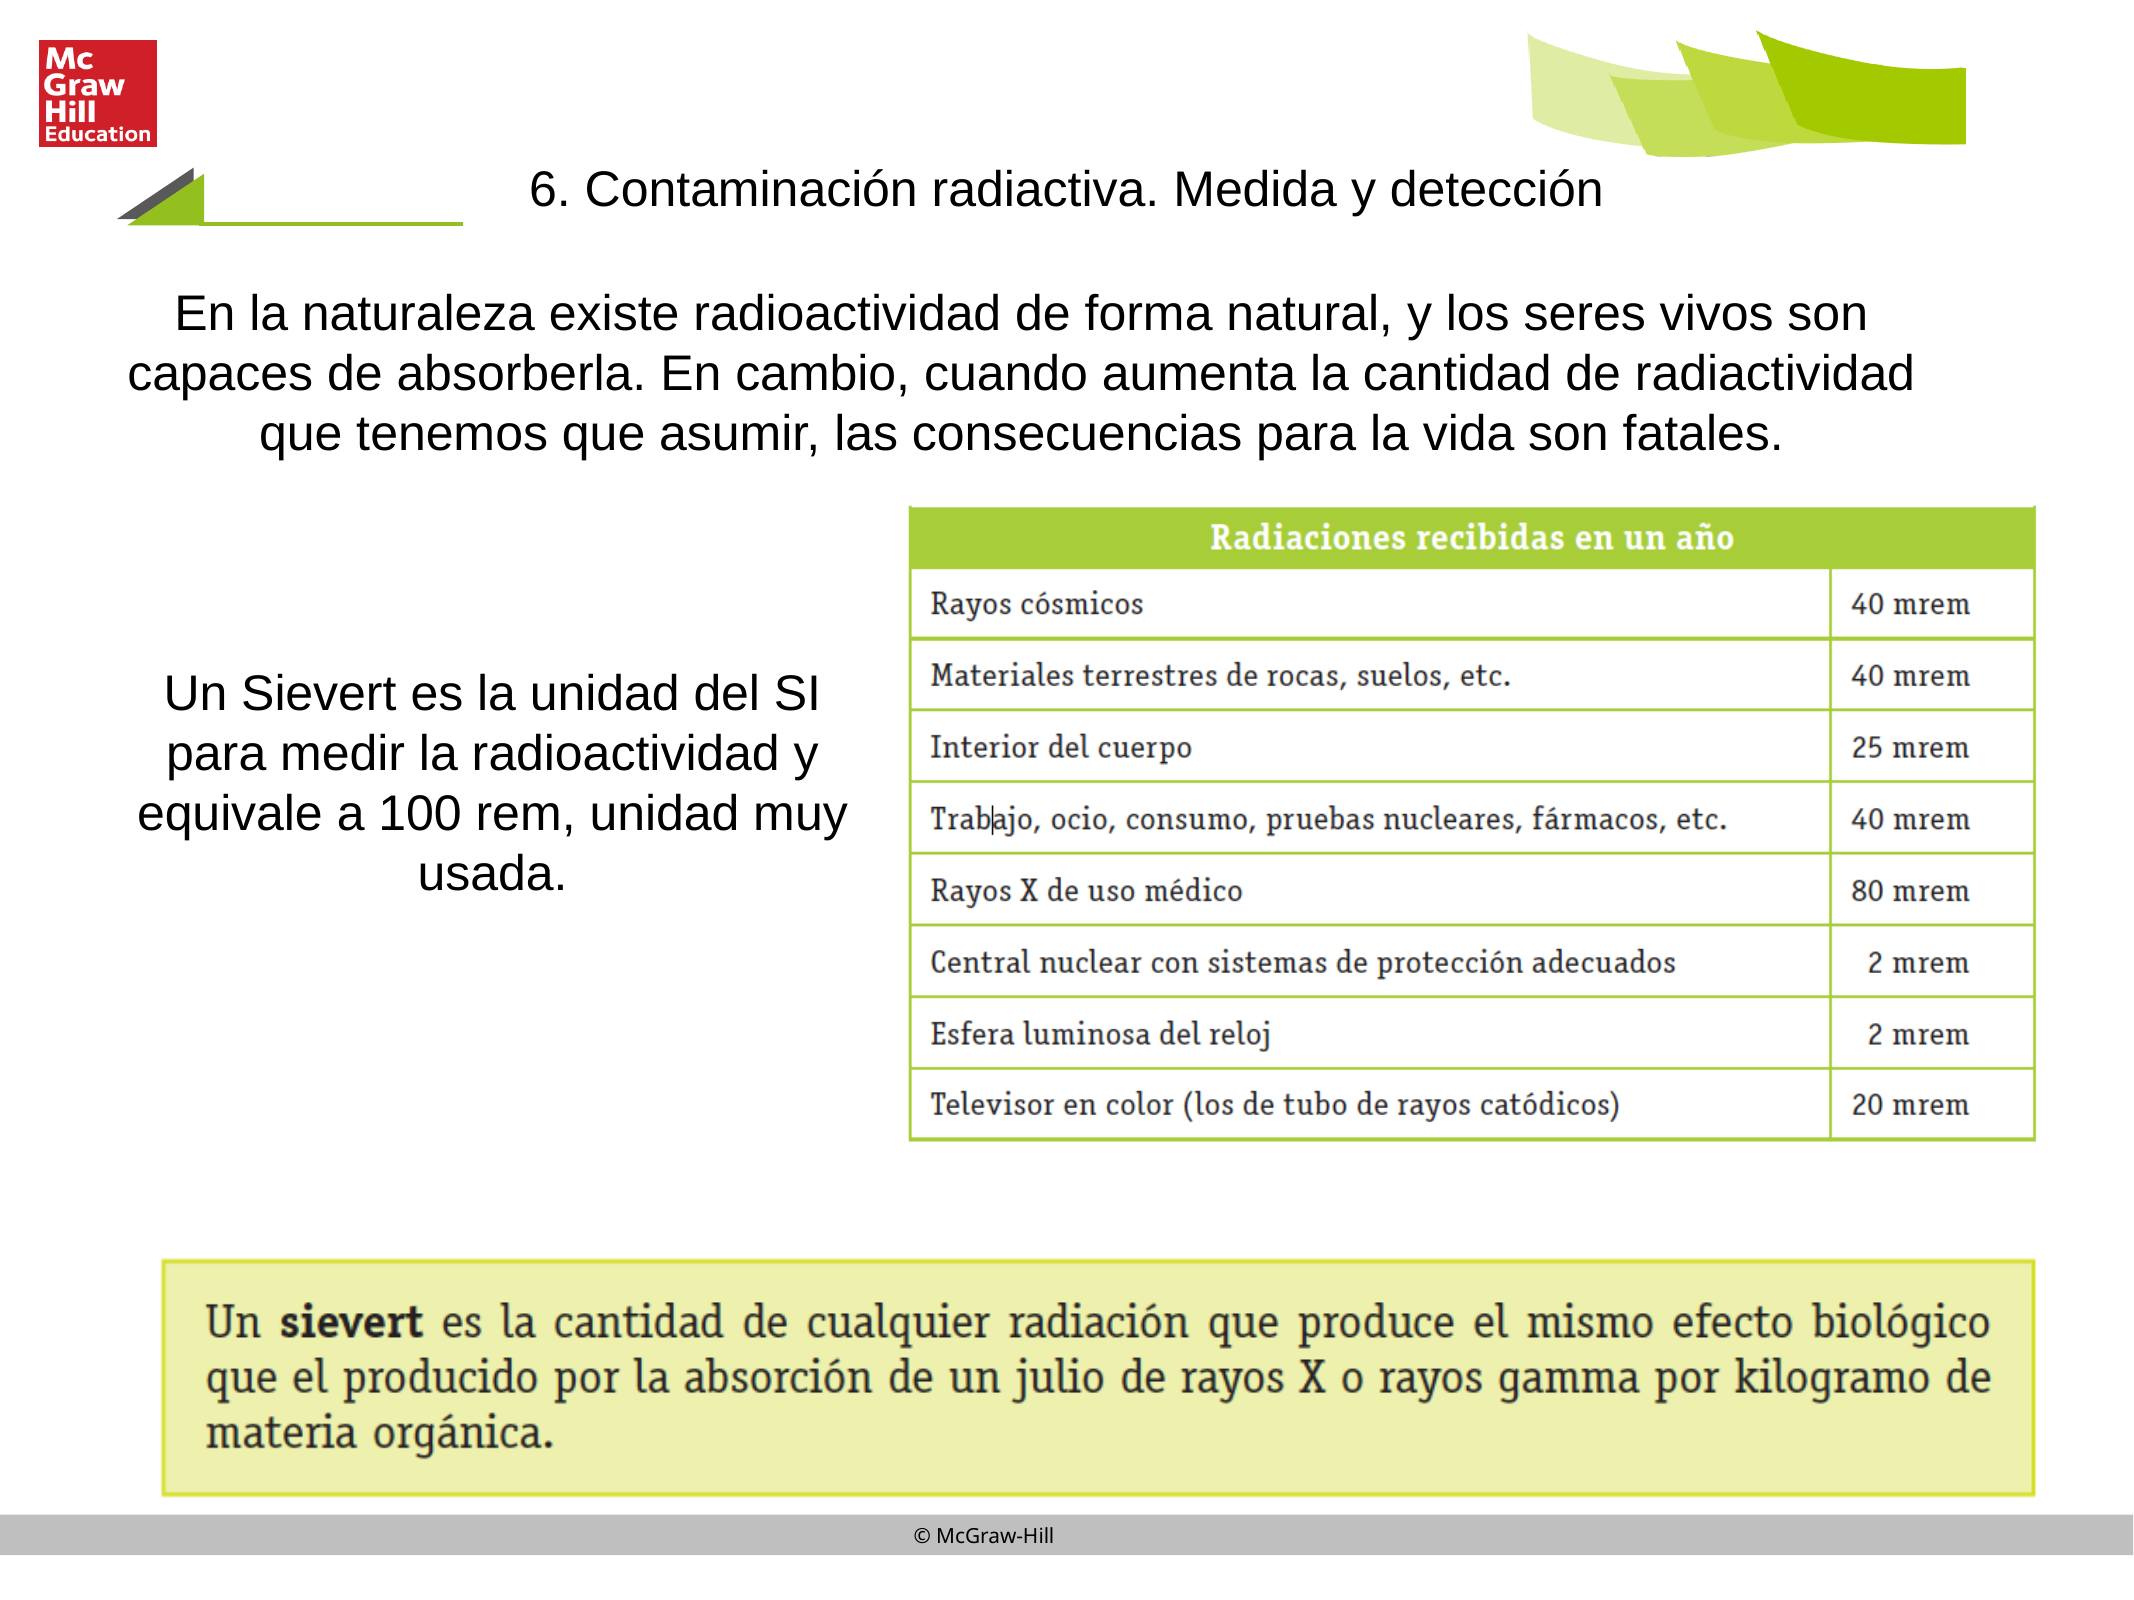

6. Contaminación radiactiva. Medida y detección
En la naturaleza existe radioactividad de forma natural, y los seres vivos son capaces de absorberla. En cambio, cuando aumenta la cantidad de radiactividad que tenemos que asumir, las consecuencias para la vida son fatales.
Un Sievert es la unidad del SI para medir la radioactividad y equivale a 100 rem, unidad muy usada.
© McGraw-Hill